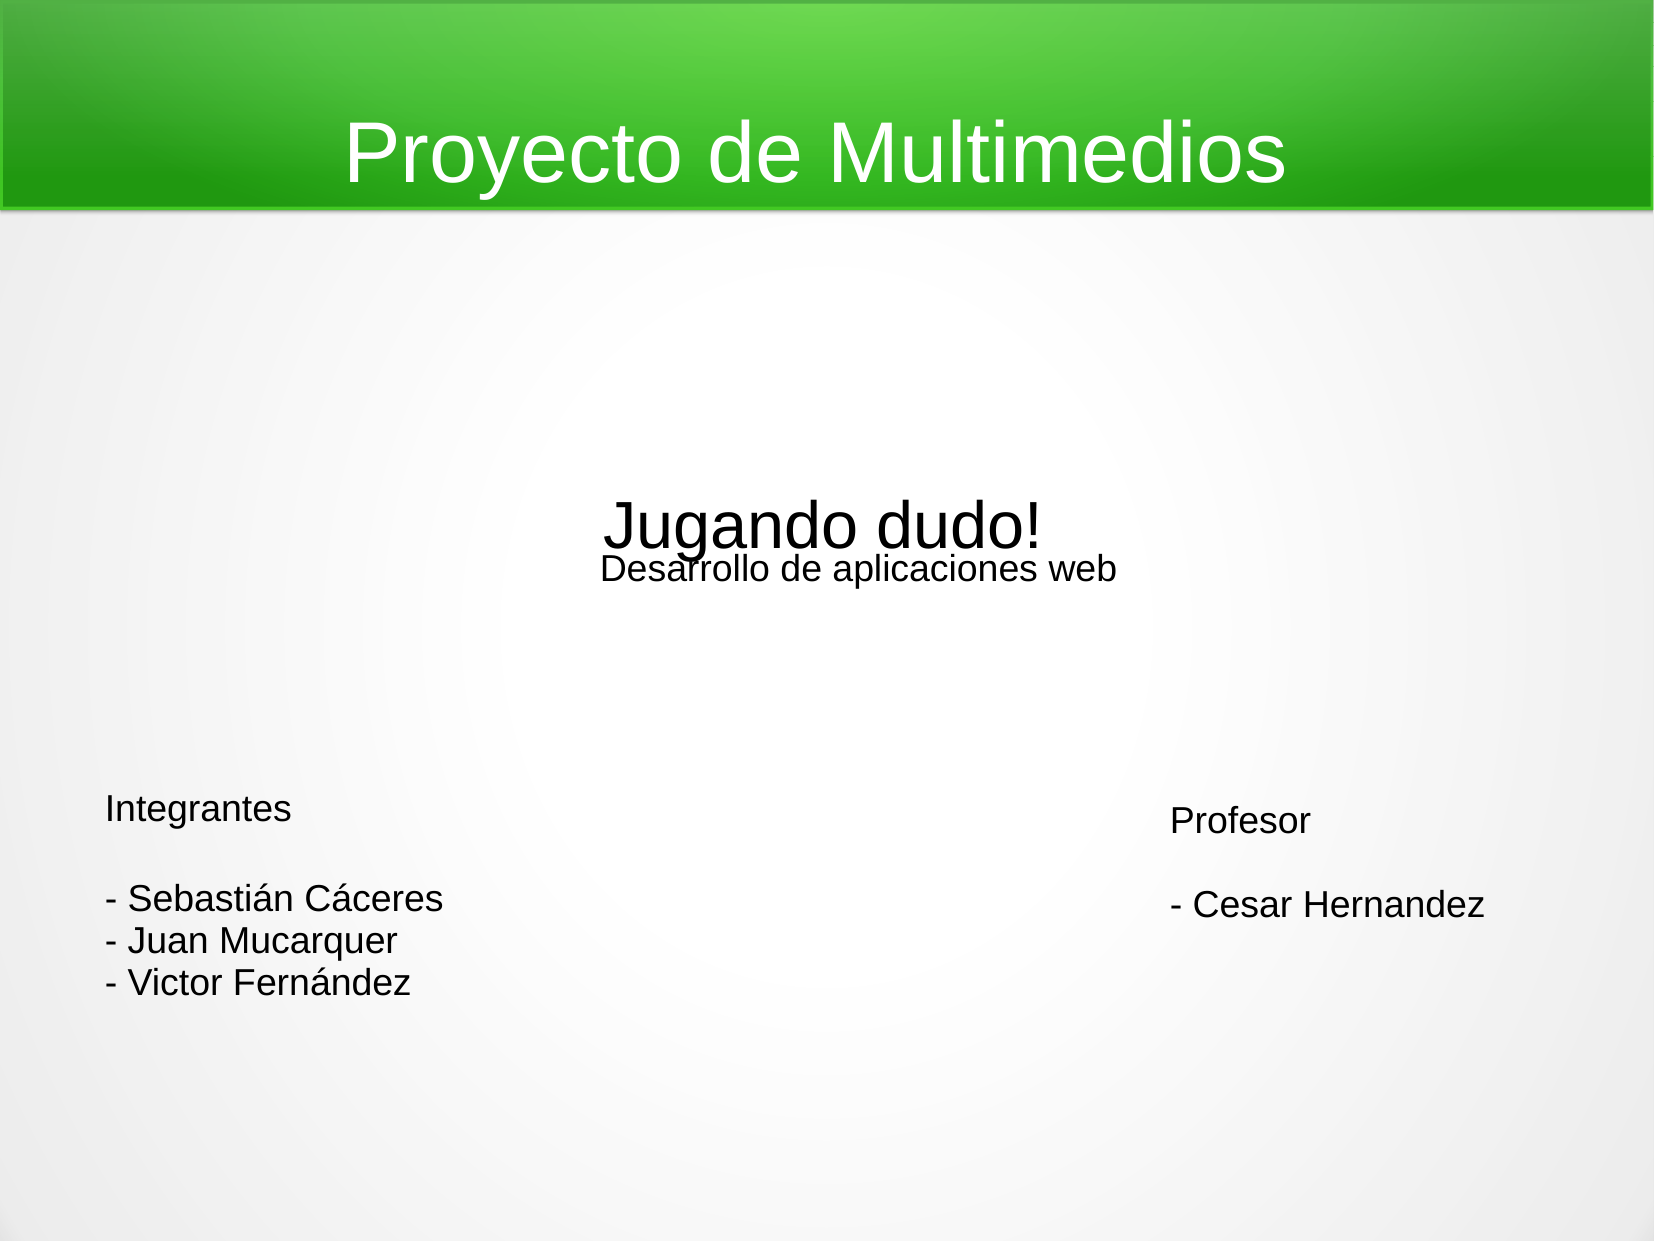

# Proyecto de Multimedios
Jugando dudo!
Desarrollo de aplicaciones web
Integrantes
Profesor
- Cesar Hernandez
- Sebastián Cáceres
- Juan Mucarquer
- Victor Fernández